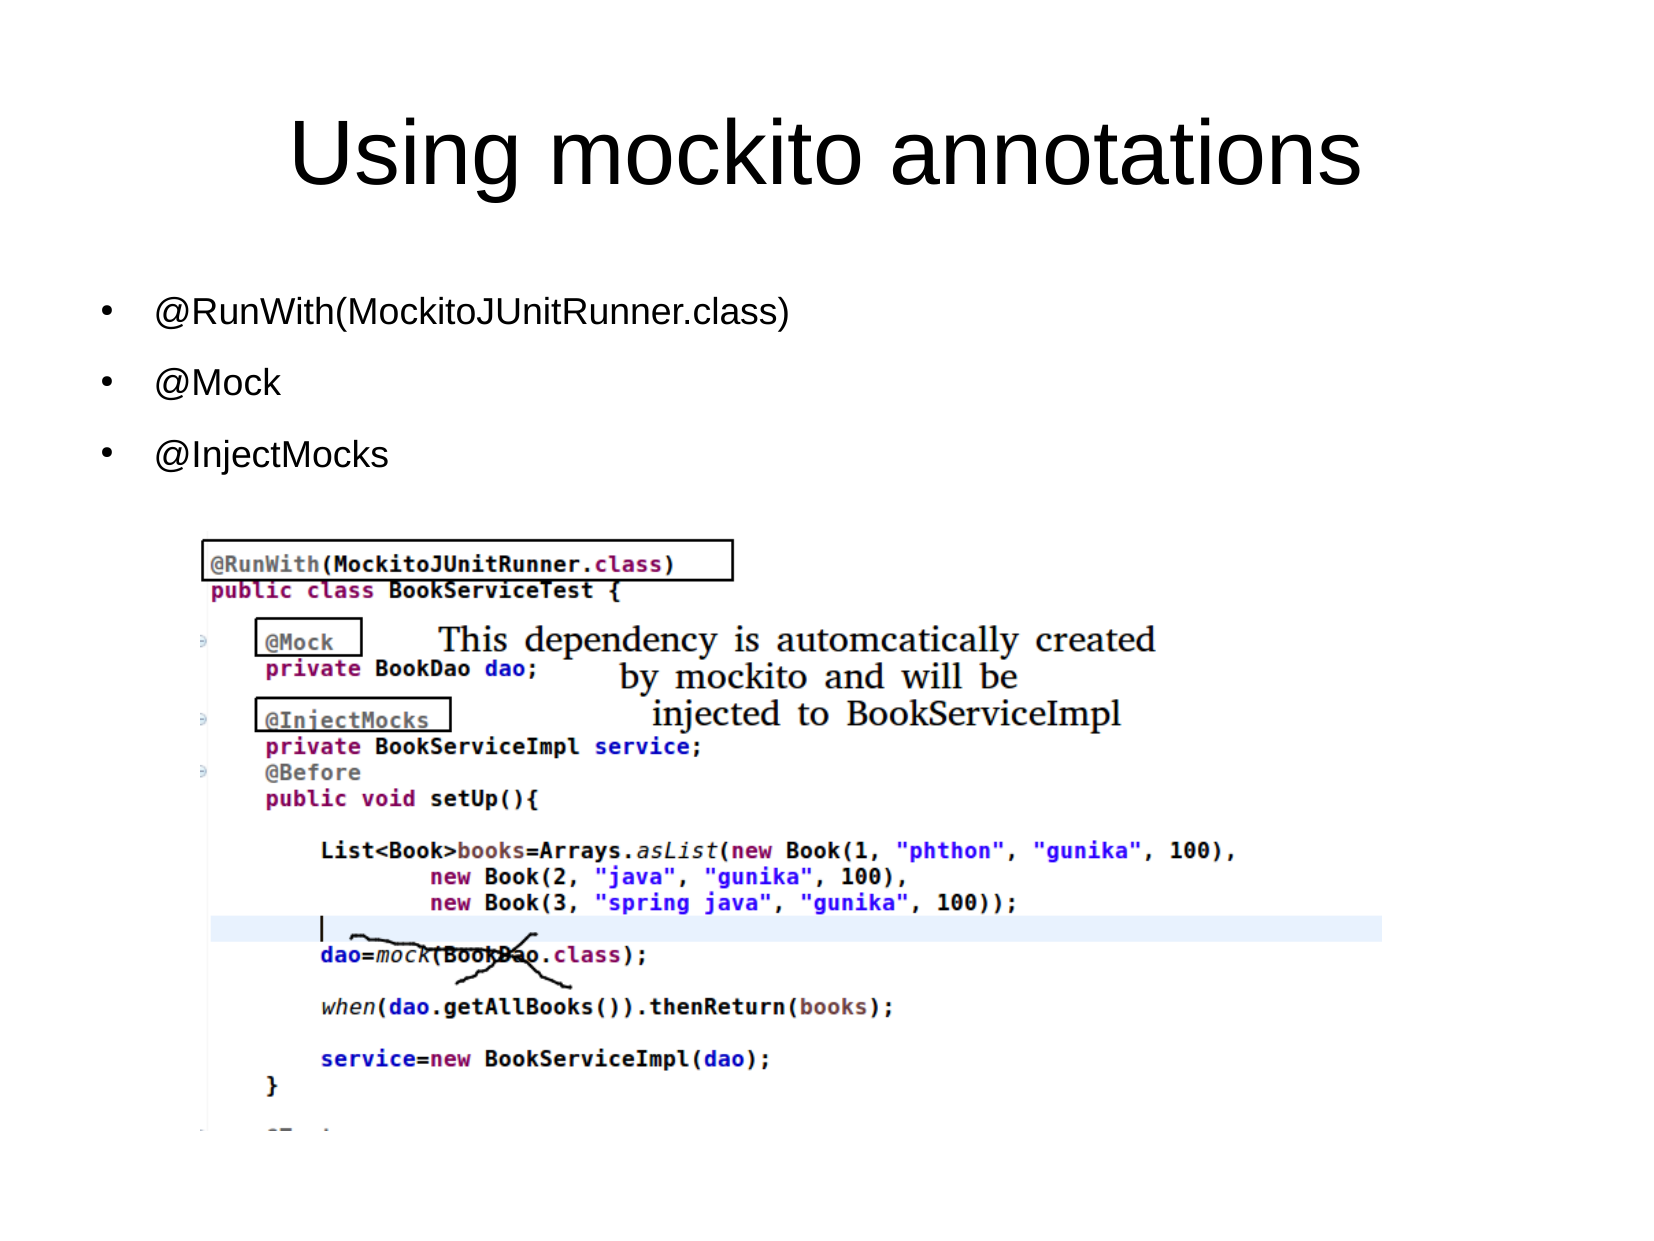

# Using mockito annotations
@RunWith(MockitoJUnitRunner.class)
@Mock
@InjectMocks